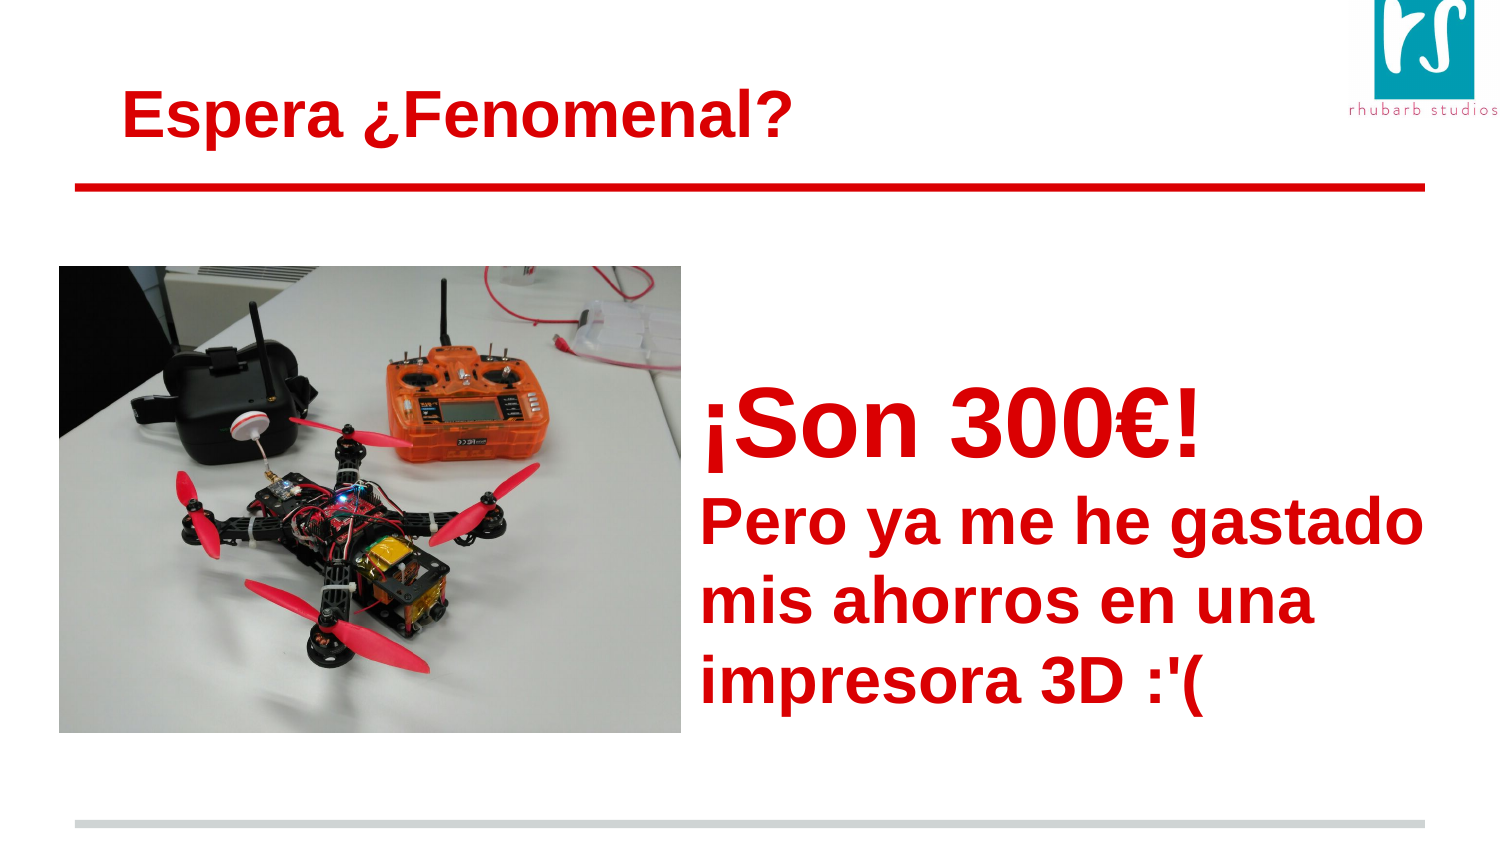

# Espera ¿Fenomenal?
¡Son 300€!
Pero ya me he gastado mis ahorros en una impresora 3D :'(